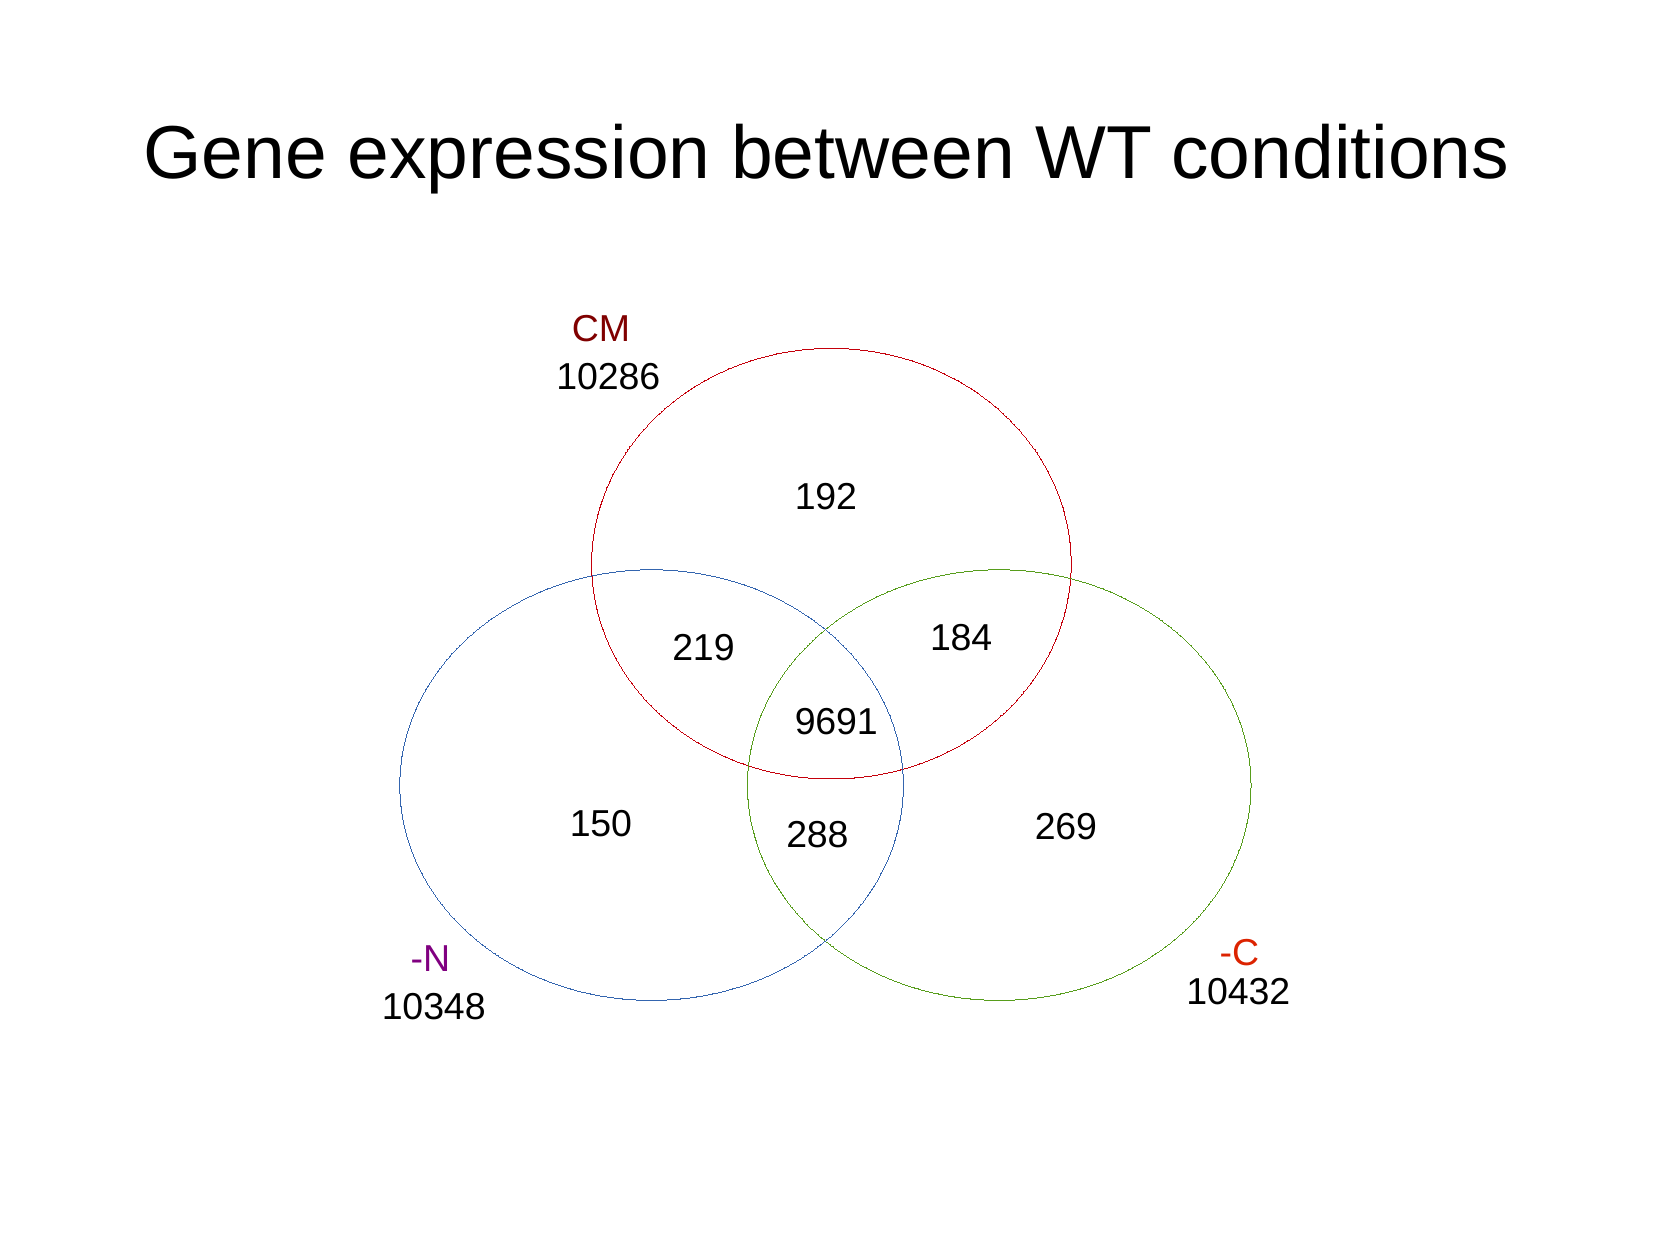

# Gene expression between WT conditions
CM
10286
192
184
219
9691
150
269
288
-C
-N
10432
10348